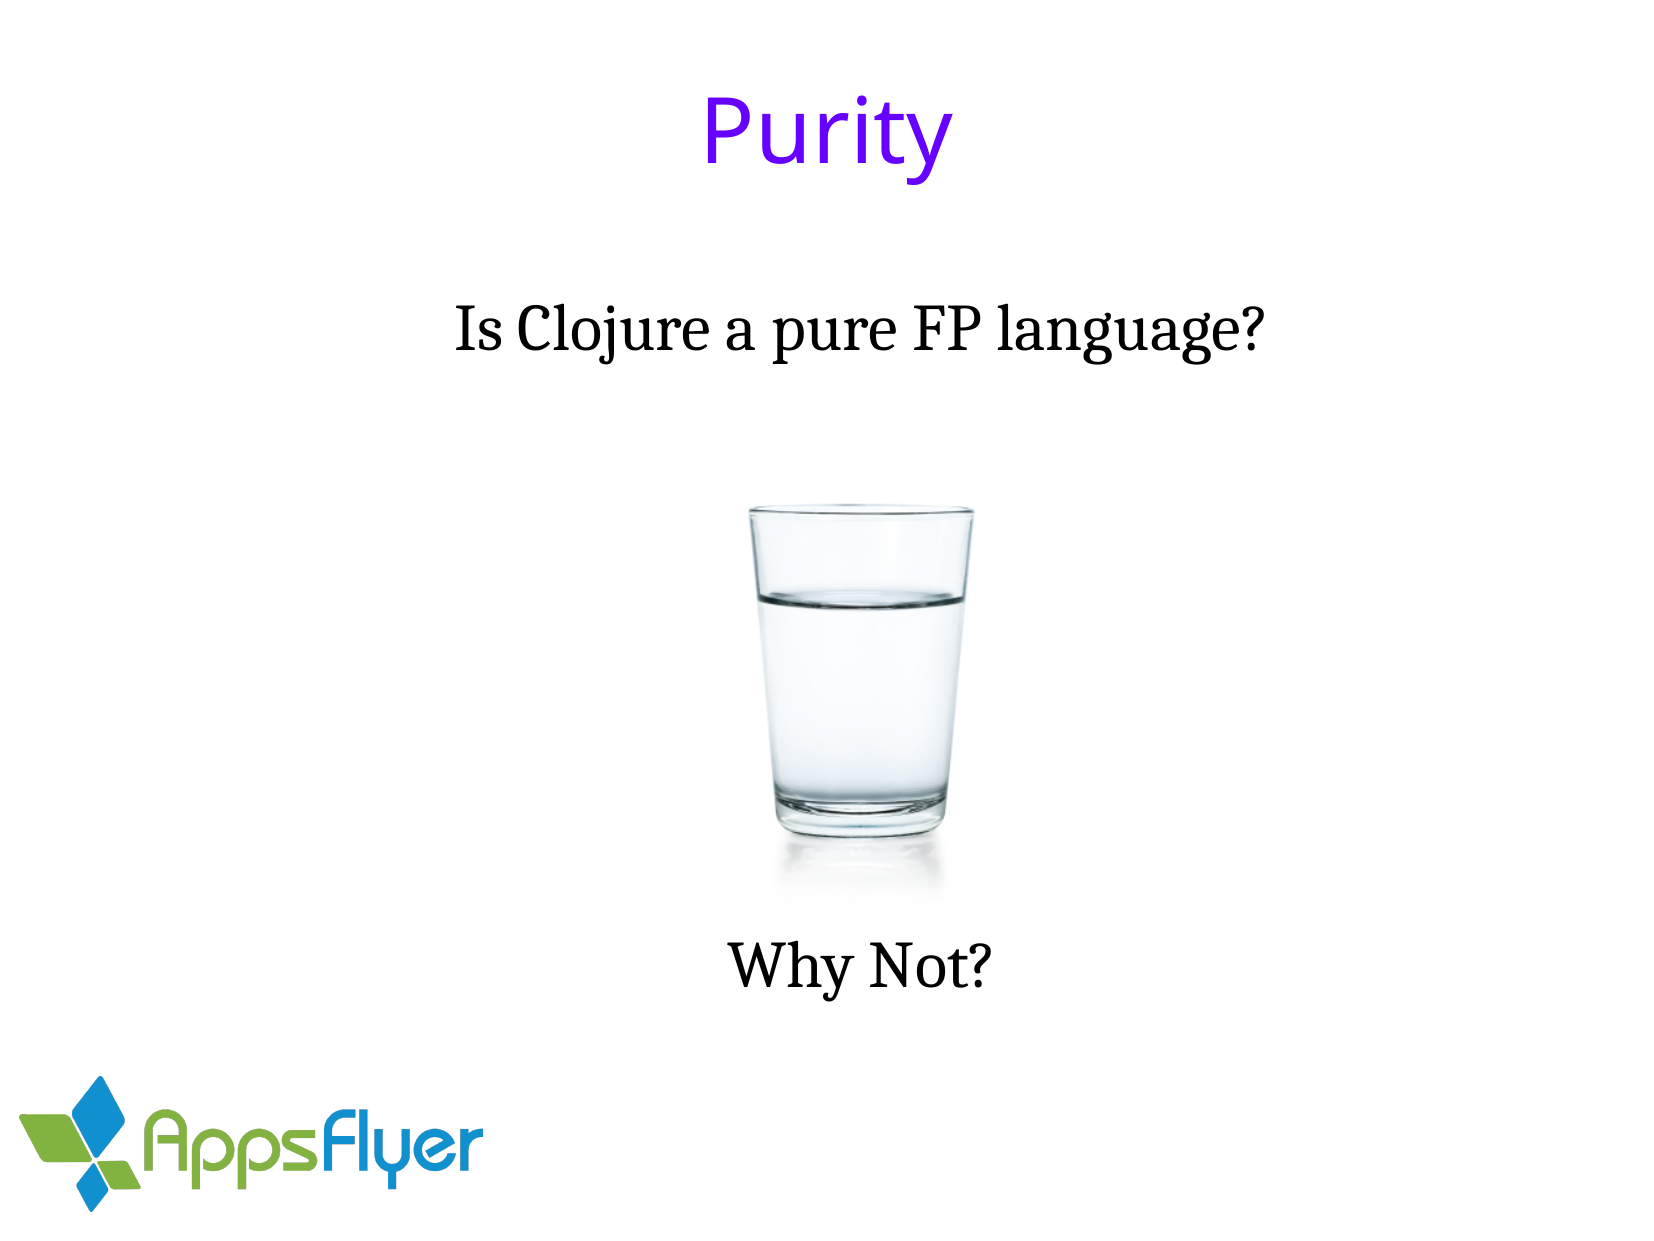

# Purity
Is Clojure a pure FP language?
Why Not?